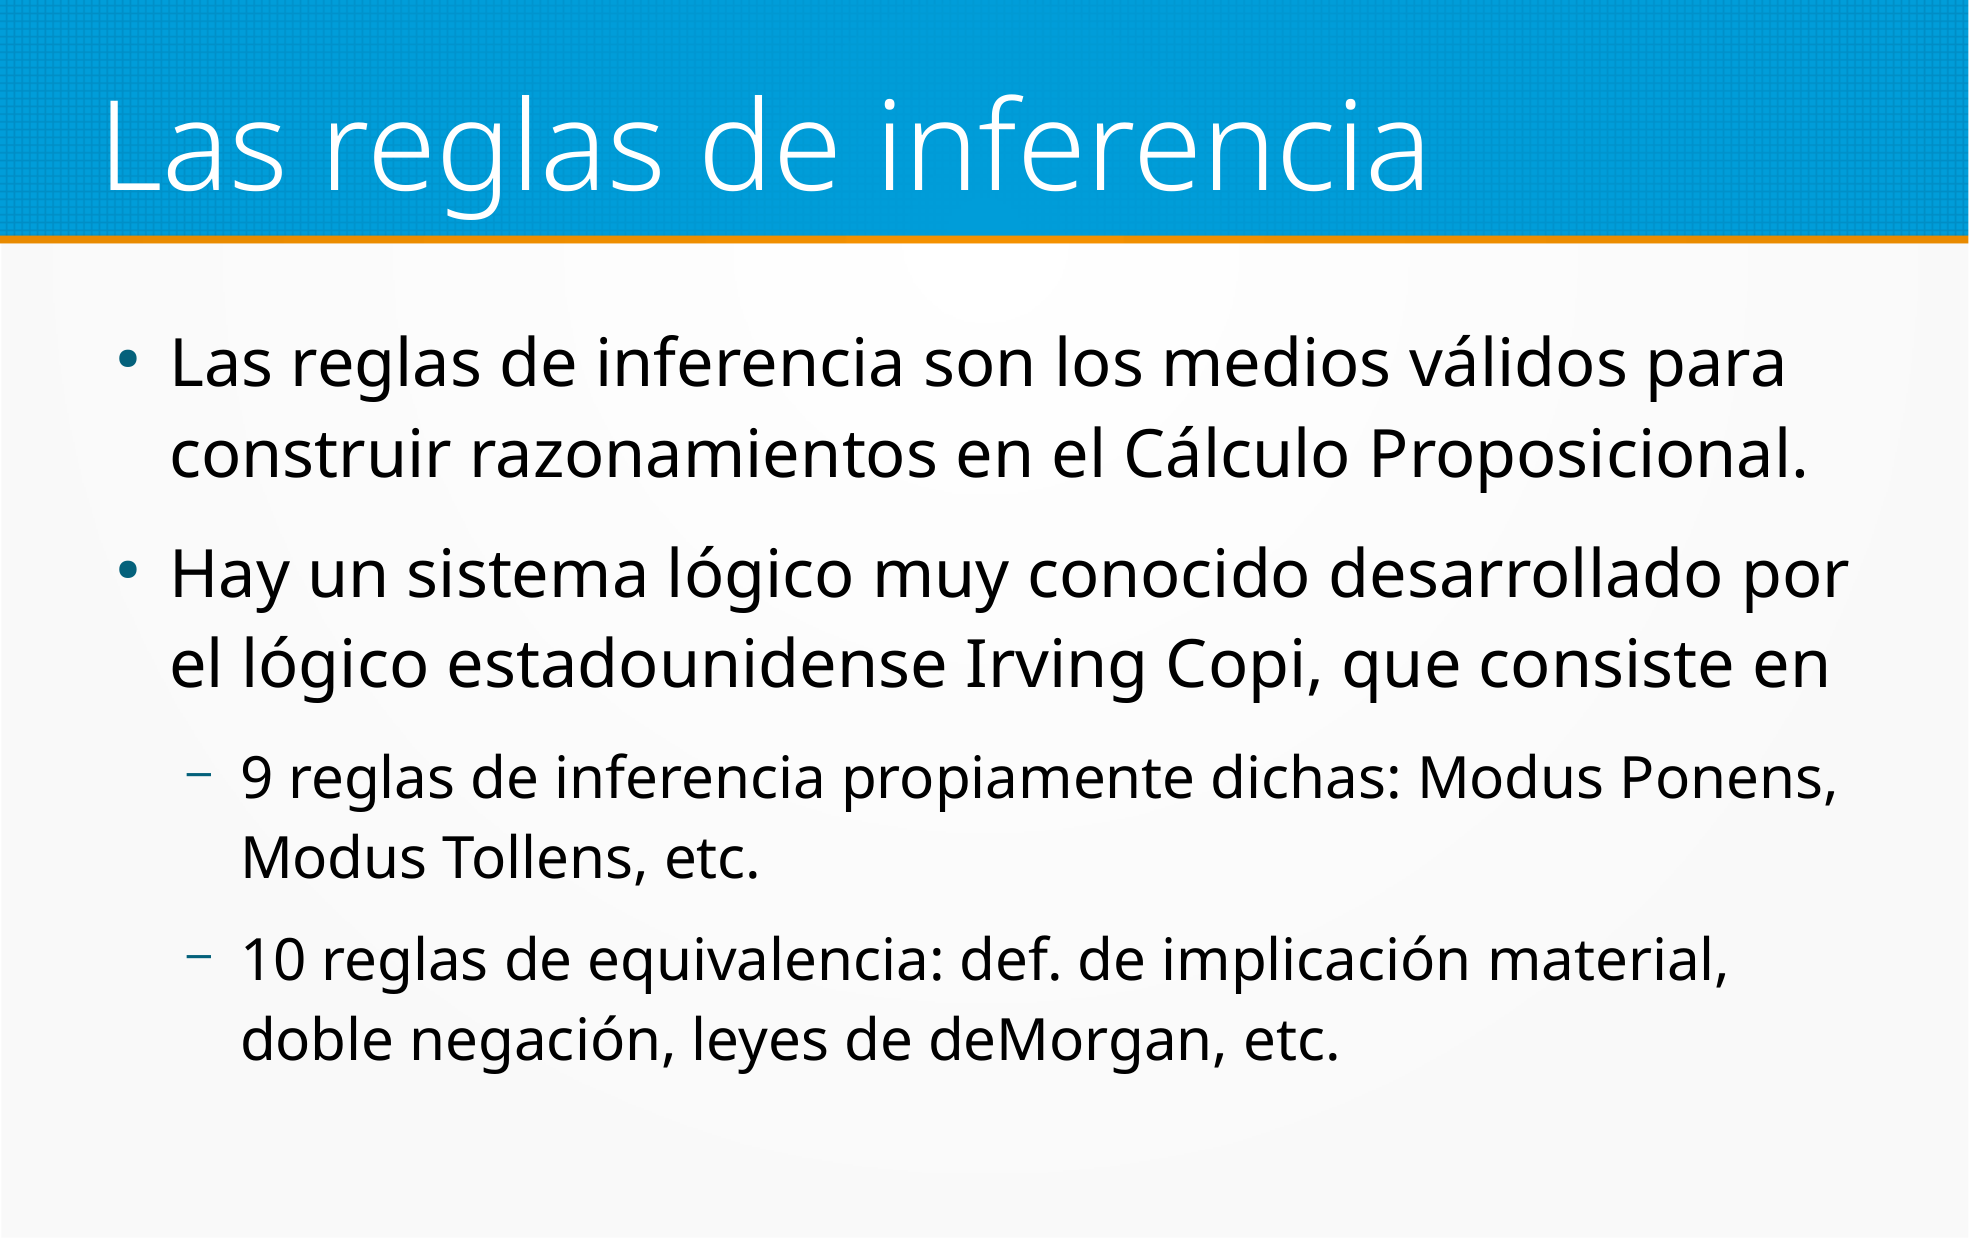

# Las reglas de inferencia
Las reglas de inferencia son los medios válidos para construir razonamientos en el Cálculo Proposicional.
Hay un sistema lógico muy conocido desarrollado por el lógico estadounidense Irving Copi, que consiste en
9 reglas de inferencia propiamente dichas: Modus Ponens, Modus Tollens, etc.
10 reglas de equivalencia: def. de implicación material, doble negación, leyes de deMorgan, etc.